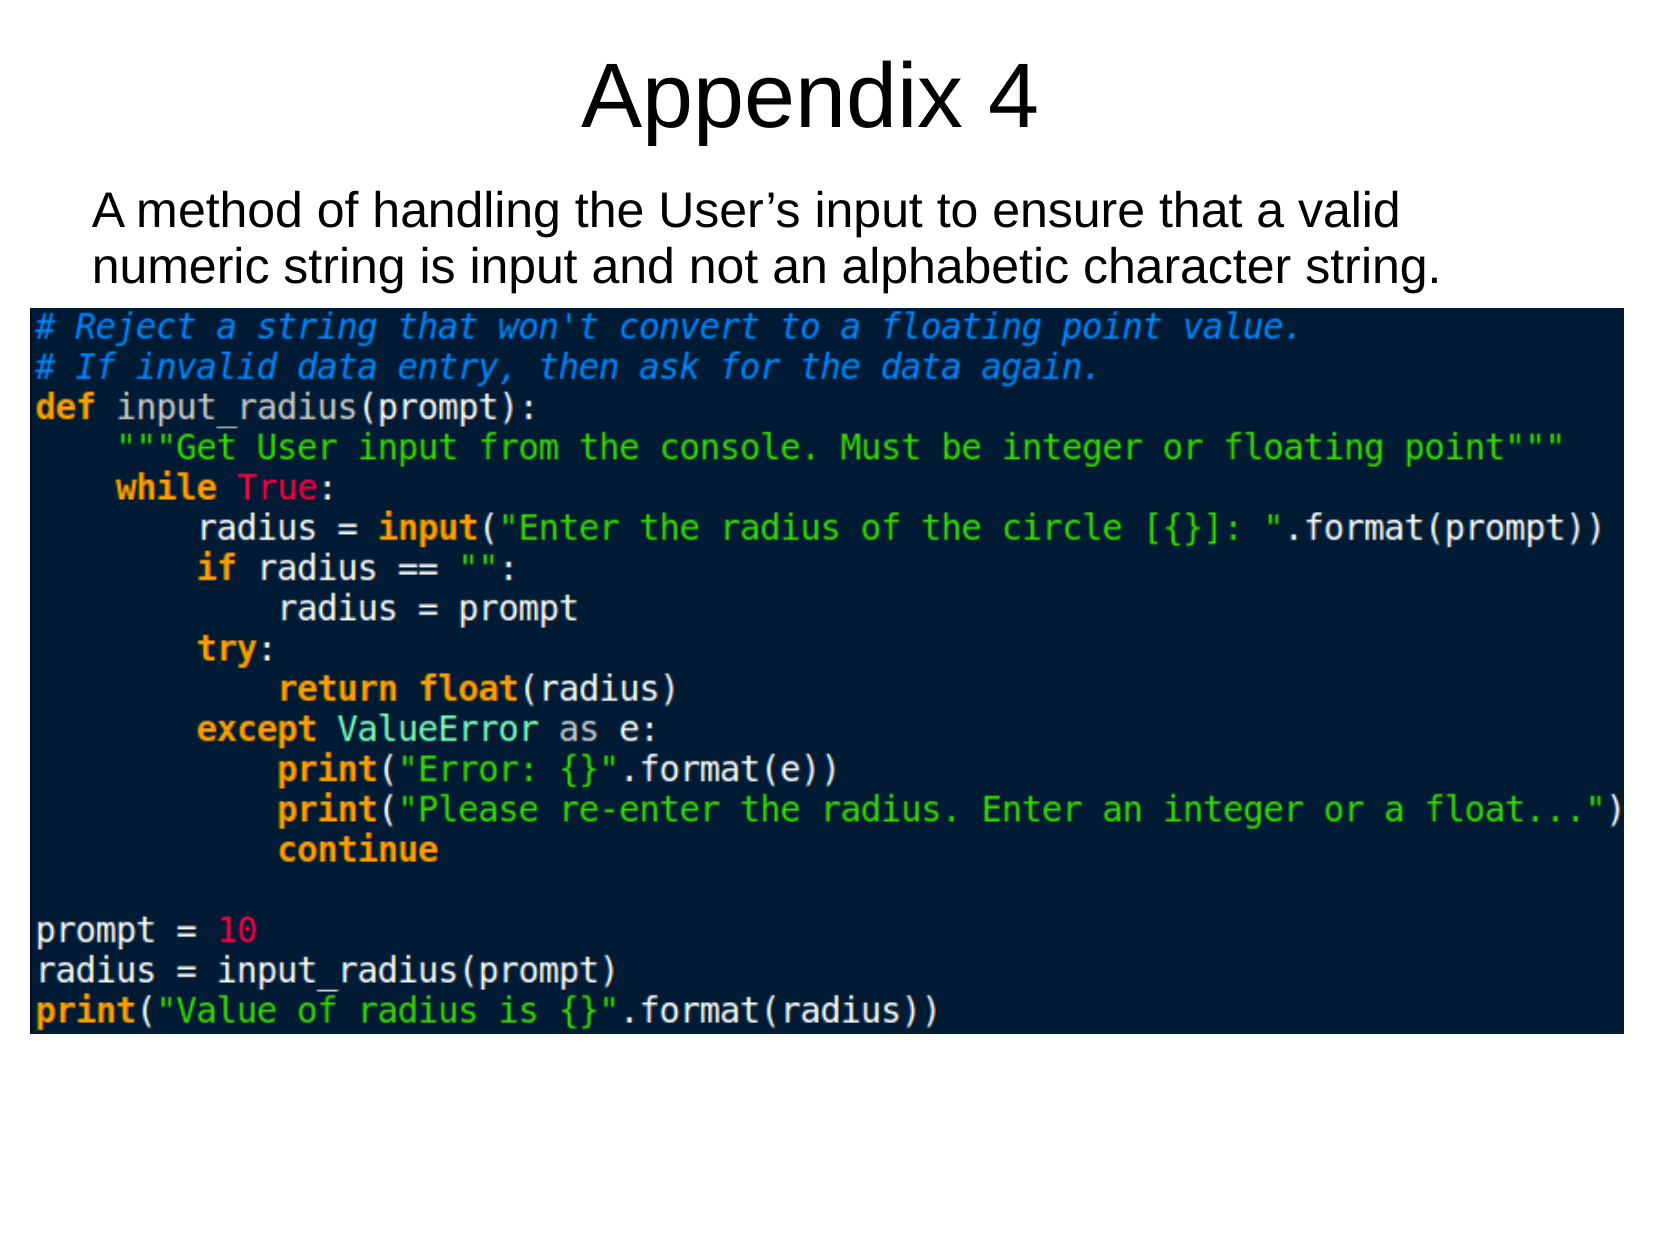

# Appendix 4
A method of handling the User’s input to ensure that a valid numeric string is input and not an alphabetic character string.